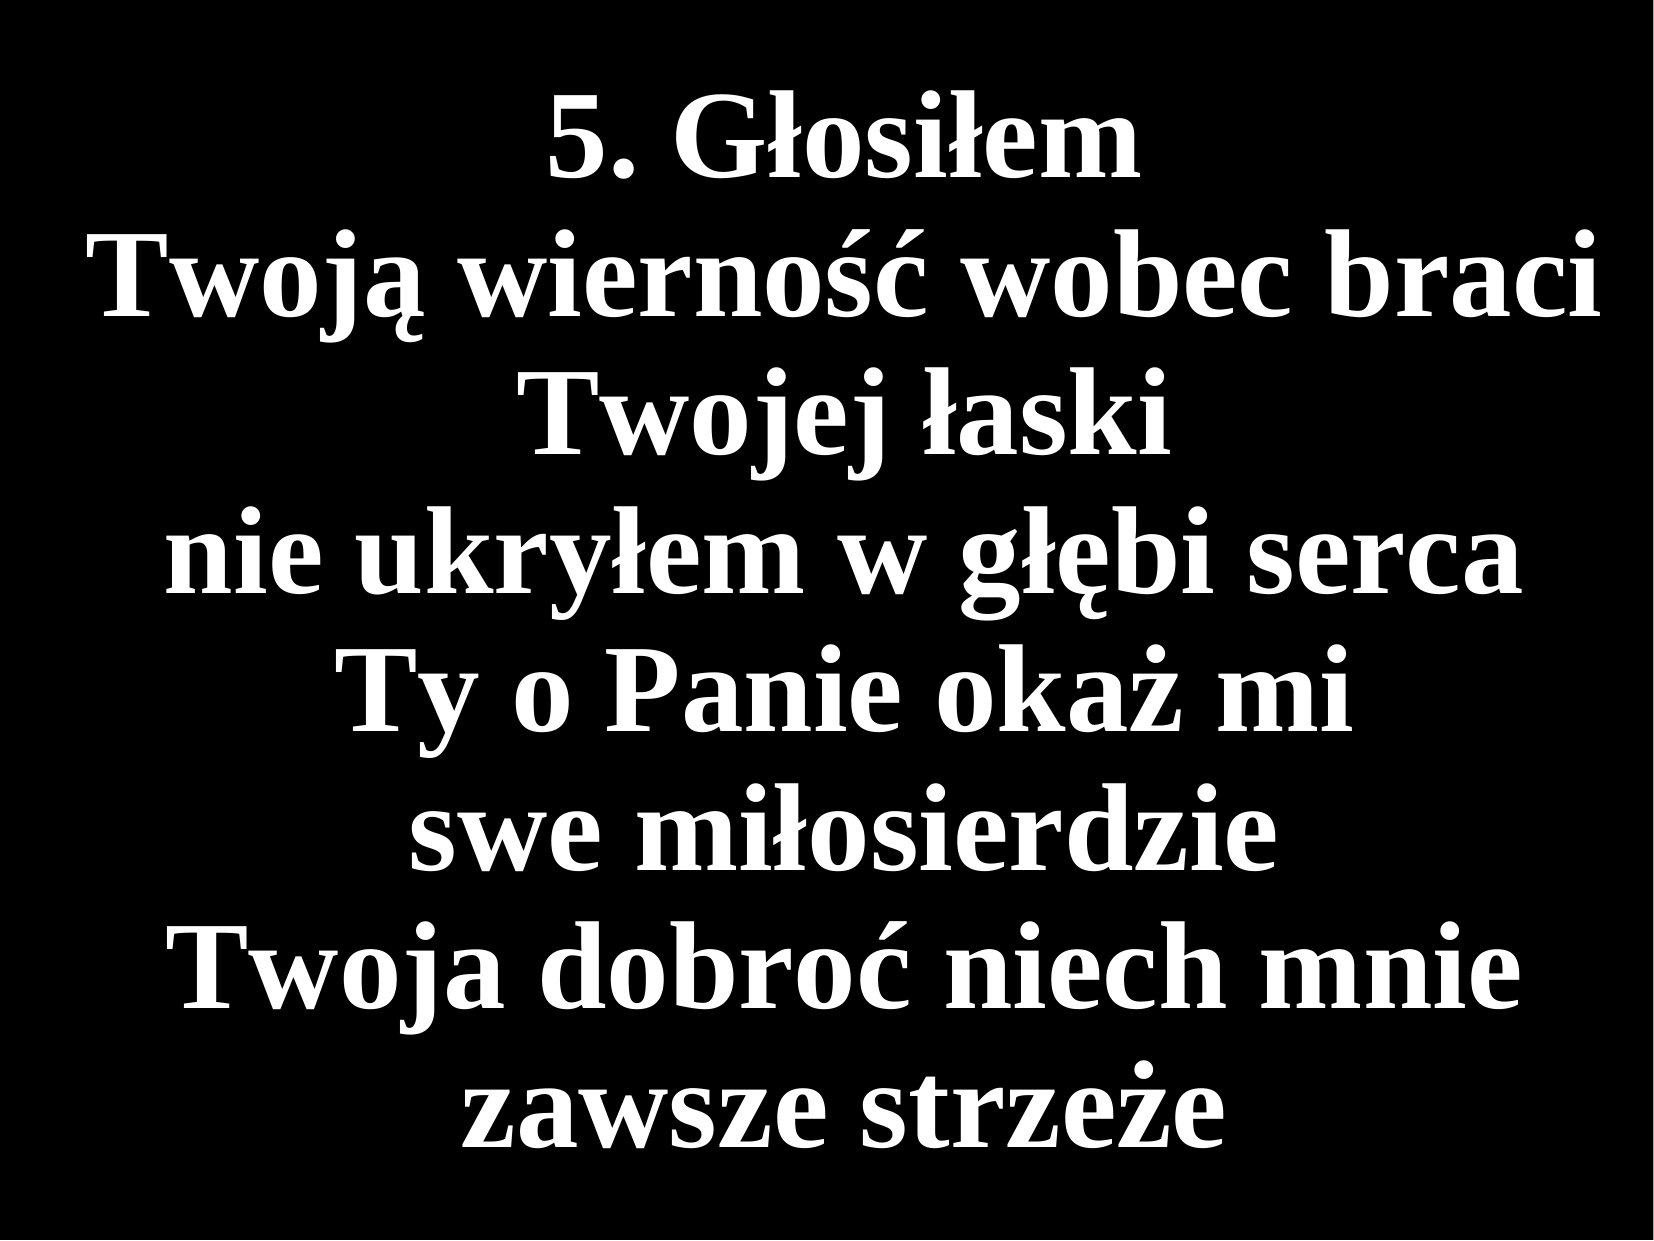

# 5. Głosiłem
Twoją wierność wobec braci
Twojej łaski
nie ukryłem w głębi serca
Ty o Panie okaż mi
swe miłosierdzie
Twoja dobroć niech mnie
zawsze strzeże